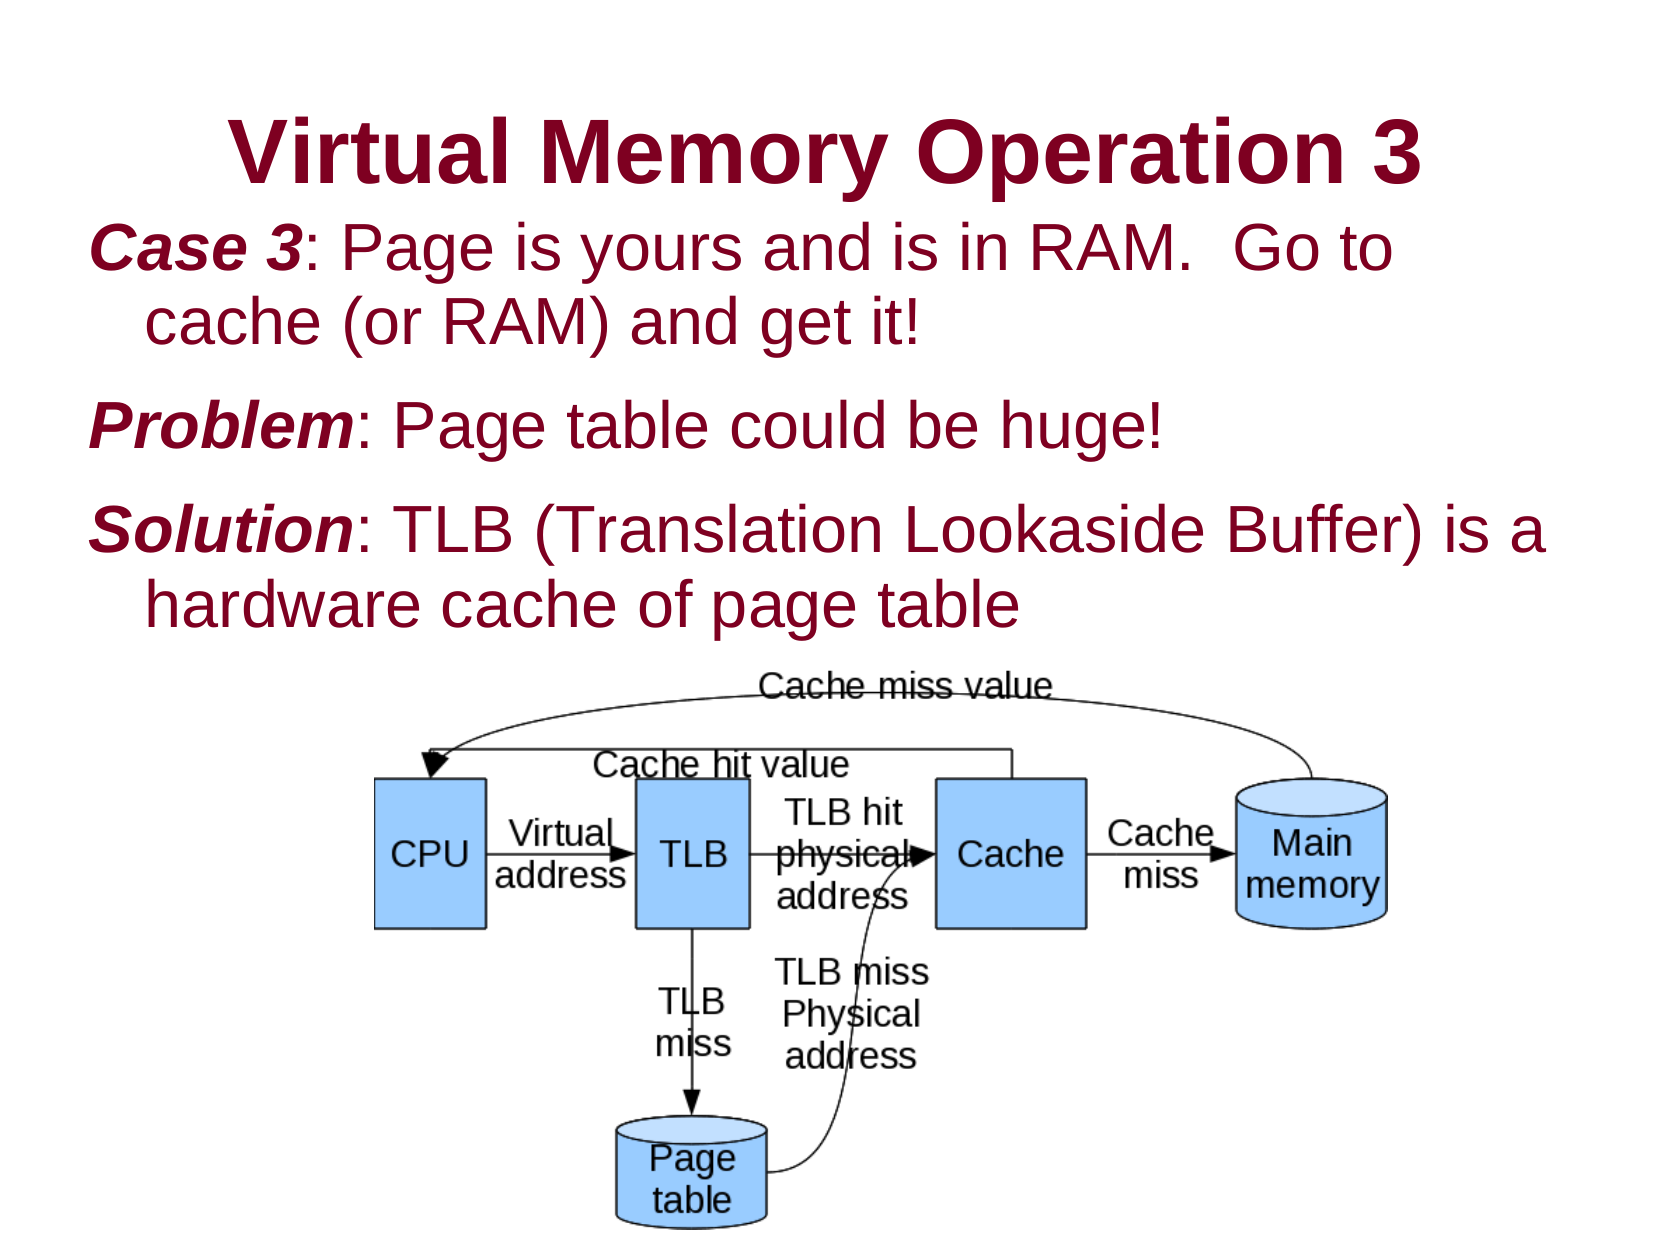

# Virtual Memory Operation 3
Case 3: Page is yours and is in RAM. Go to cache (or RAM) and get it!
Problem: Page table could be huge!
Solution: TLB (Translation Lookaside Buffer) is a hardware cache of page table